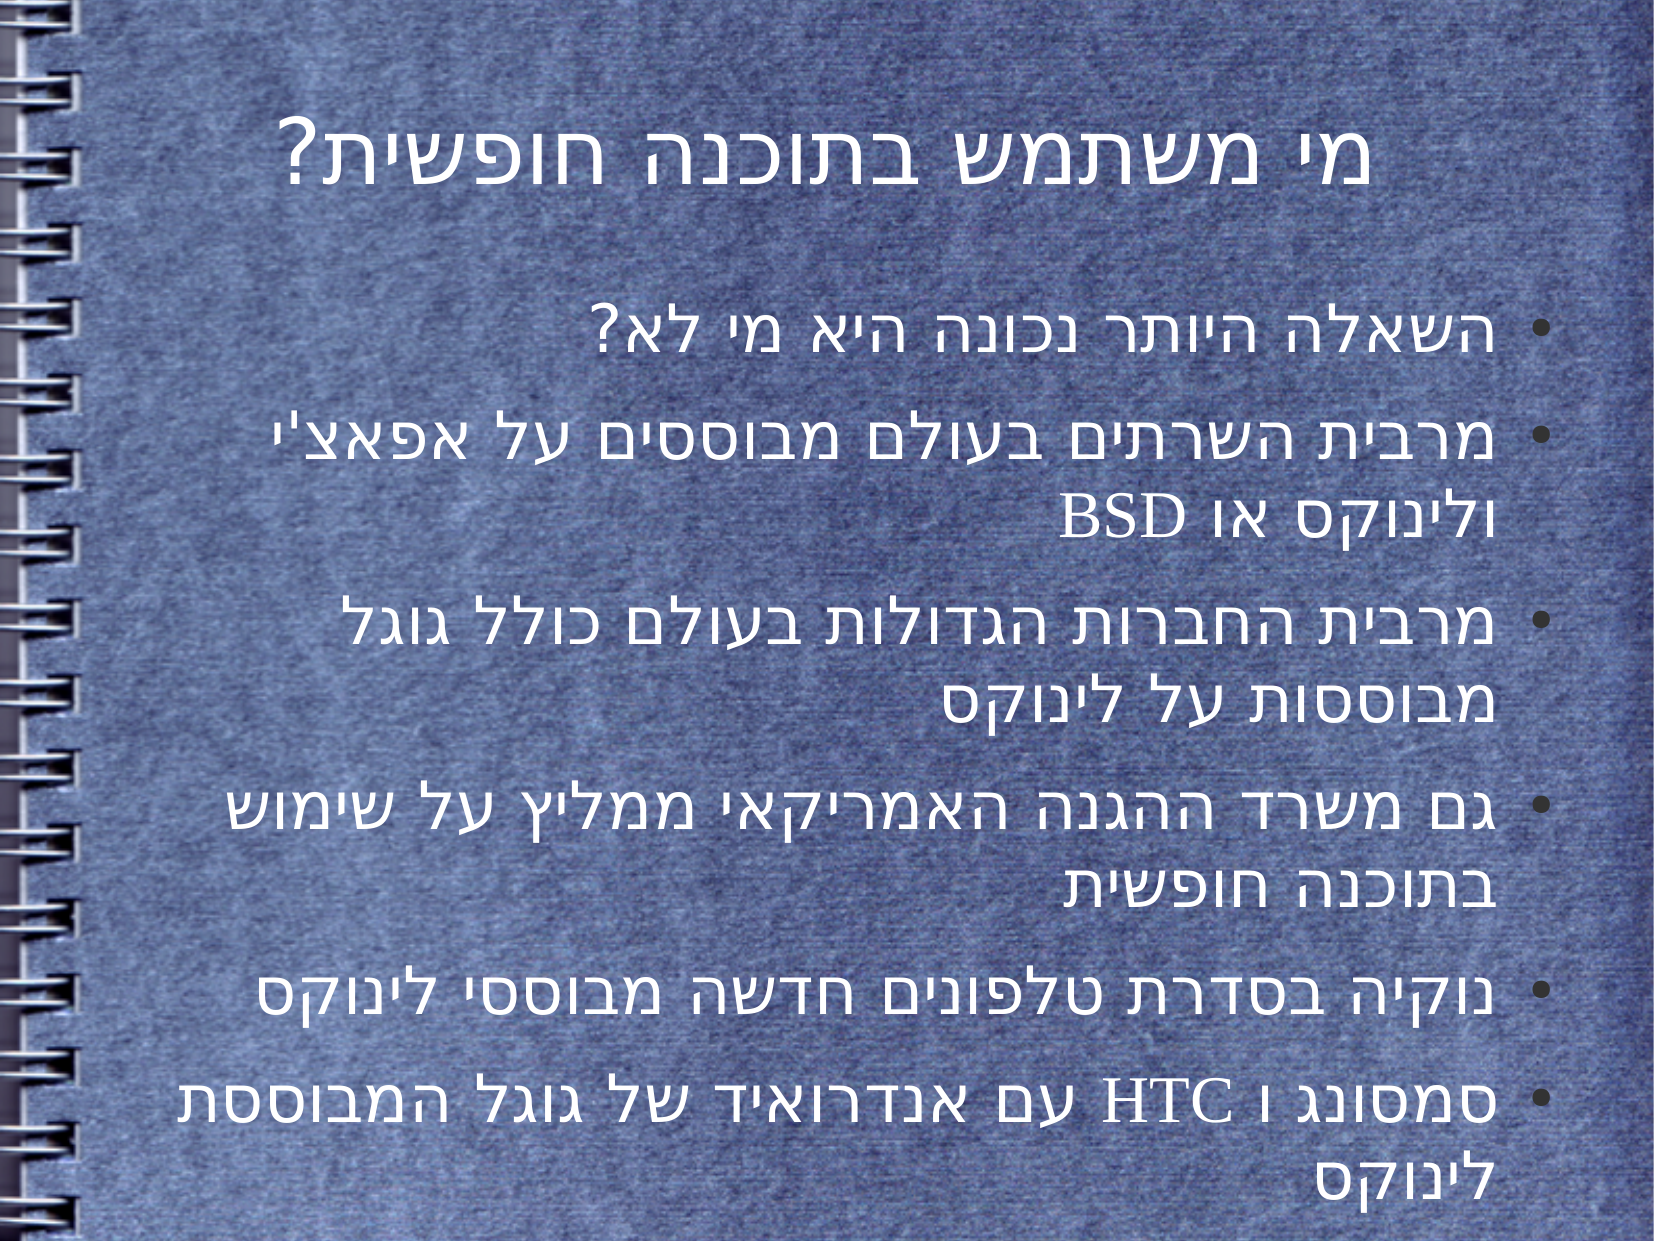

# מי משתמש בתוכנה חופשית?
השאלה היותר נכונה היא מי לא?
מרבית השרתים בעולם מבוססים על אפאצ'י ולינוקס או BSD
מרבית החברות הגדולות בעולם כולל גוגל מבוססות על לינוקס
גם משרד ההגנה האמריקאי ממליץ על שימוש בתוכנה חופשית
נוקיה בסדרת טלפונים חדשה מבוססי לינוקס
סמסונג ו HTC עם אנדרואיד של גוגל המבוססת לינוקס